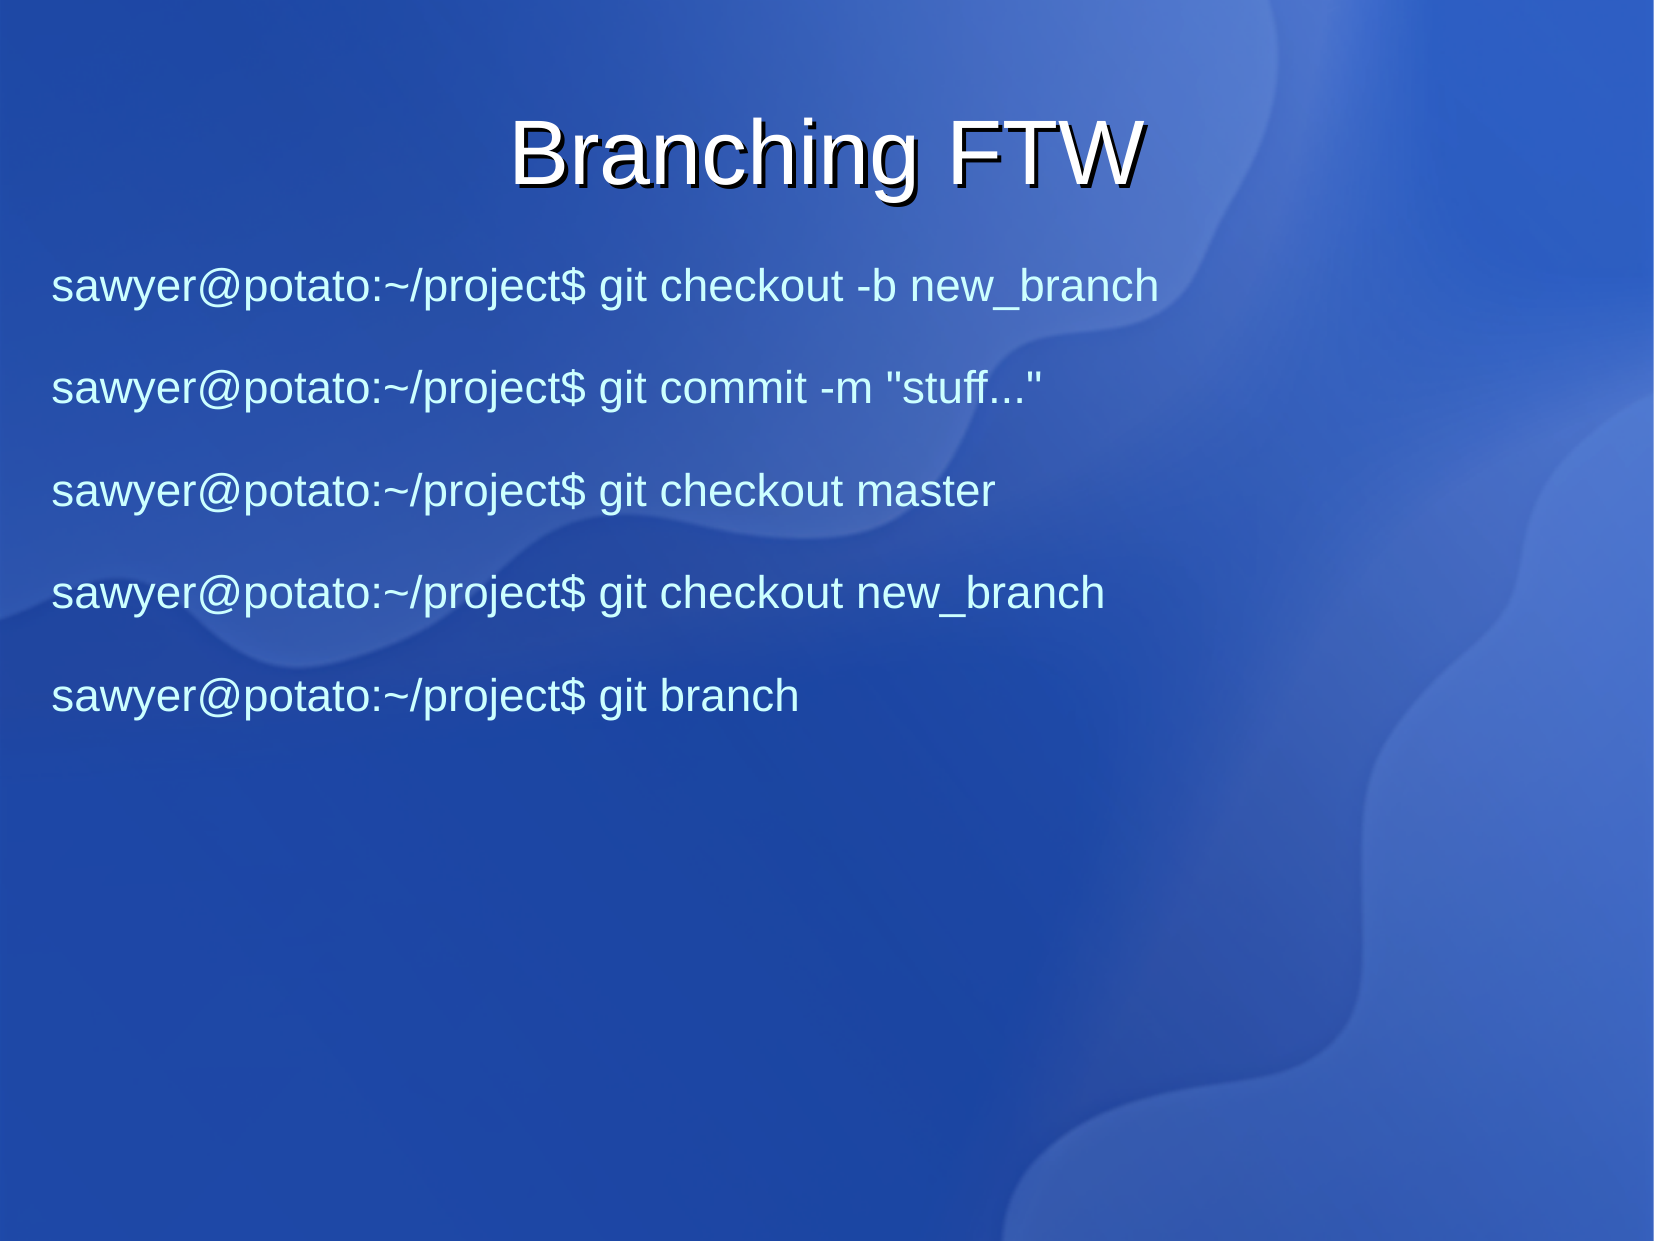

# Branching FTW
sawyer@potato:~/project$ git checkout -b new_branch
sawyer@potato:~/project$ git commit -m "stuff..."
sawyer@potato:~/project$ git checkout master
sawyer@potato:~/project$ git checkout new_branch
sawyer@potato:~/project$ git branch